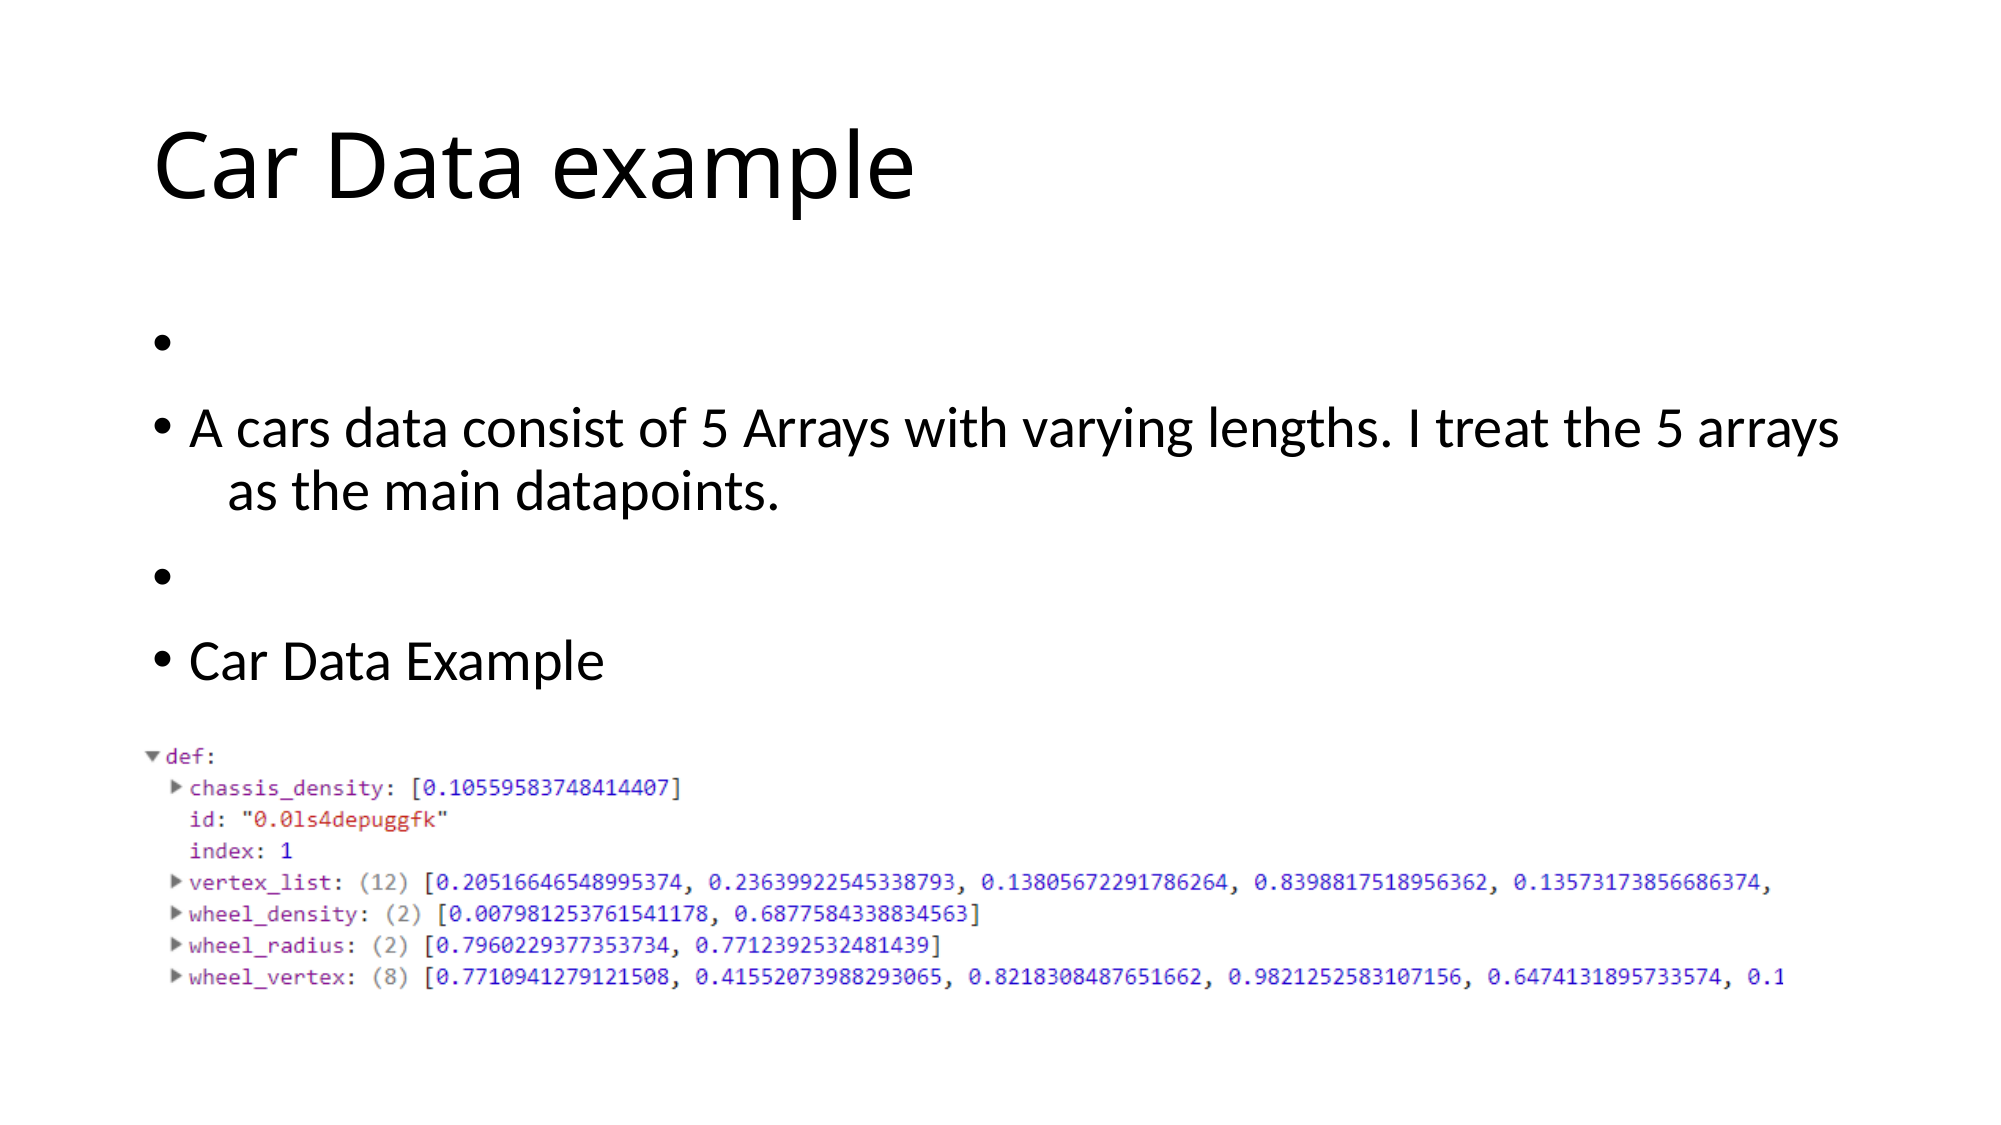

# Car Data example
A cars data consist of 5 Arrays with varying lengths. I treat the 5 arrays as the main datapoints.
Car Data Example